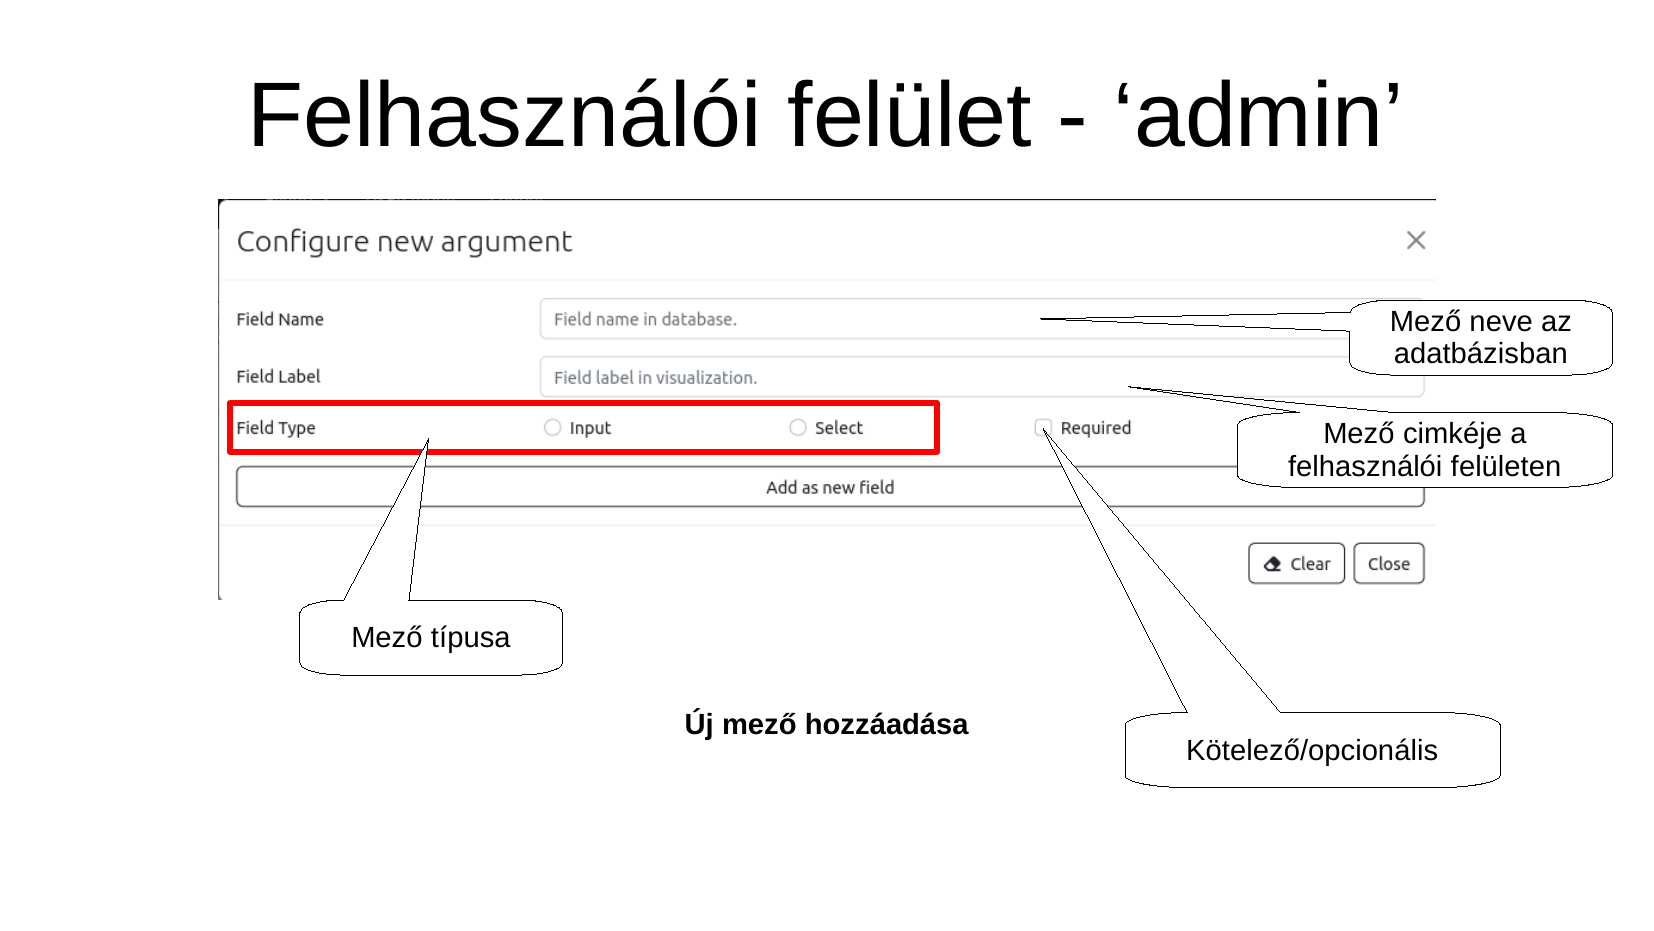

# Felhasználói felület - ‘admin’
Mező neve az adatbázisban
Mező cimkéje a felhasználói felületen
Mező típusa
Új mező hozzáadása
Kötelező/opcionális